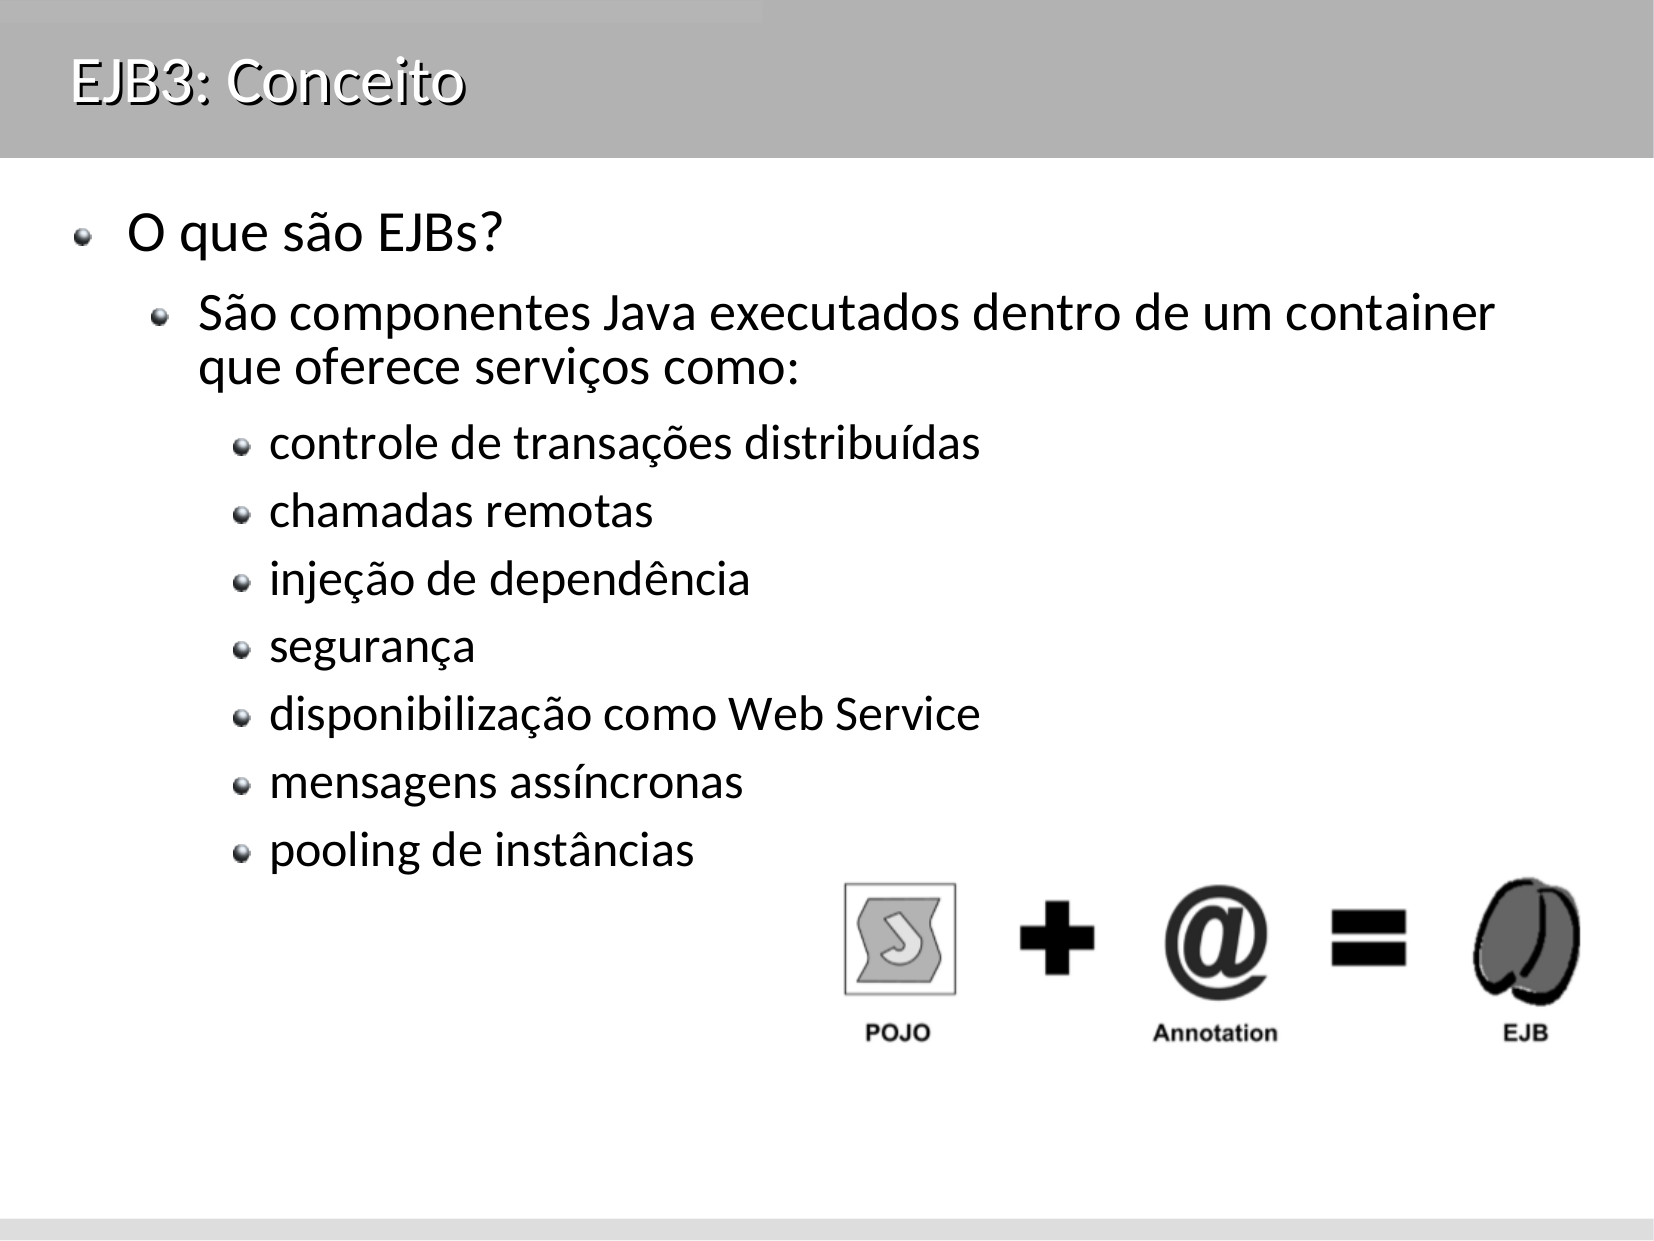

# EJB3: Conceito
O que são EJBs?
São componentes Java executados dentro de um container que oferece serviços como:
controle de transações distribuídas
chamadas remotas
injeção de dependência
segurança
disponibilização como Web Service
mensagens assíncronas
pooling de instâncias